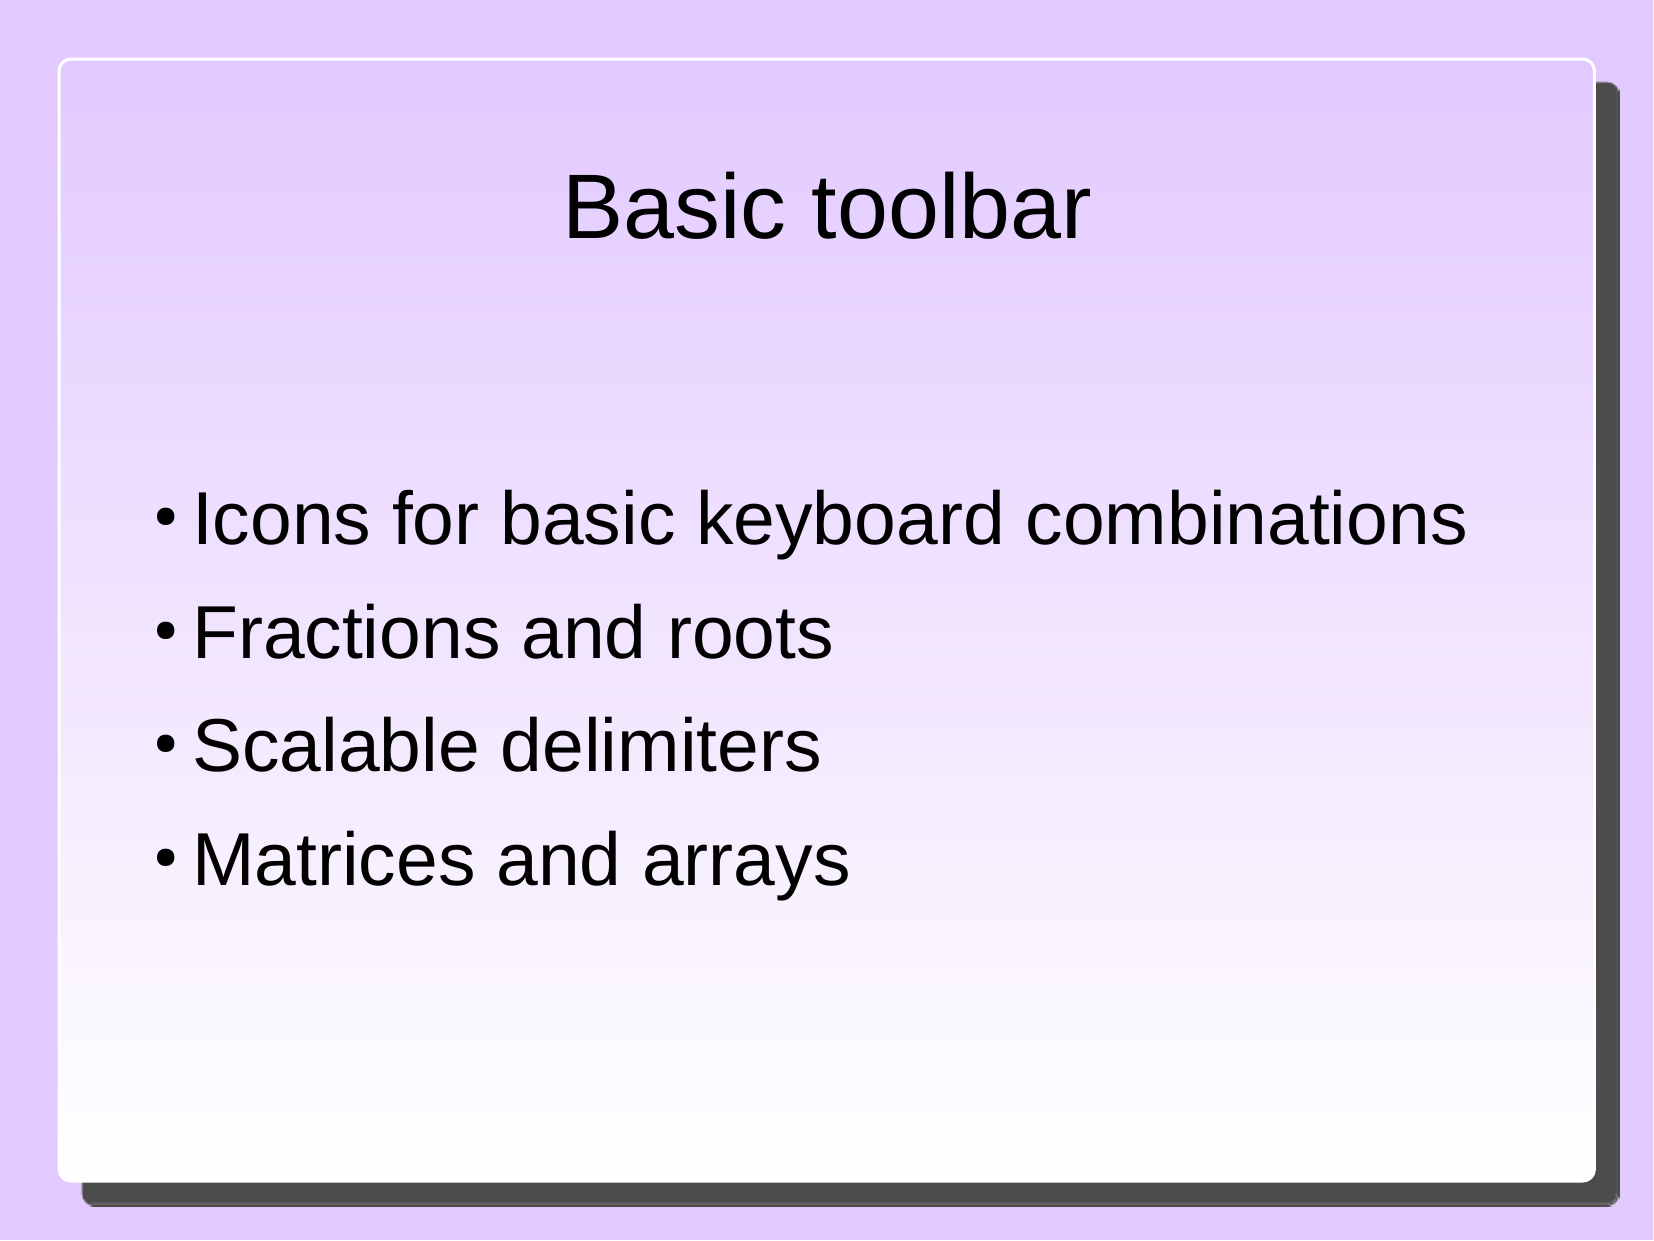

# Basic toolbar
Icons for basic keyboard combinations
Fractions and roots
Scalable delimiters
Matrices and arrays